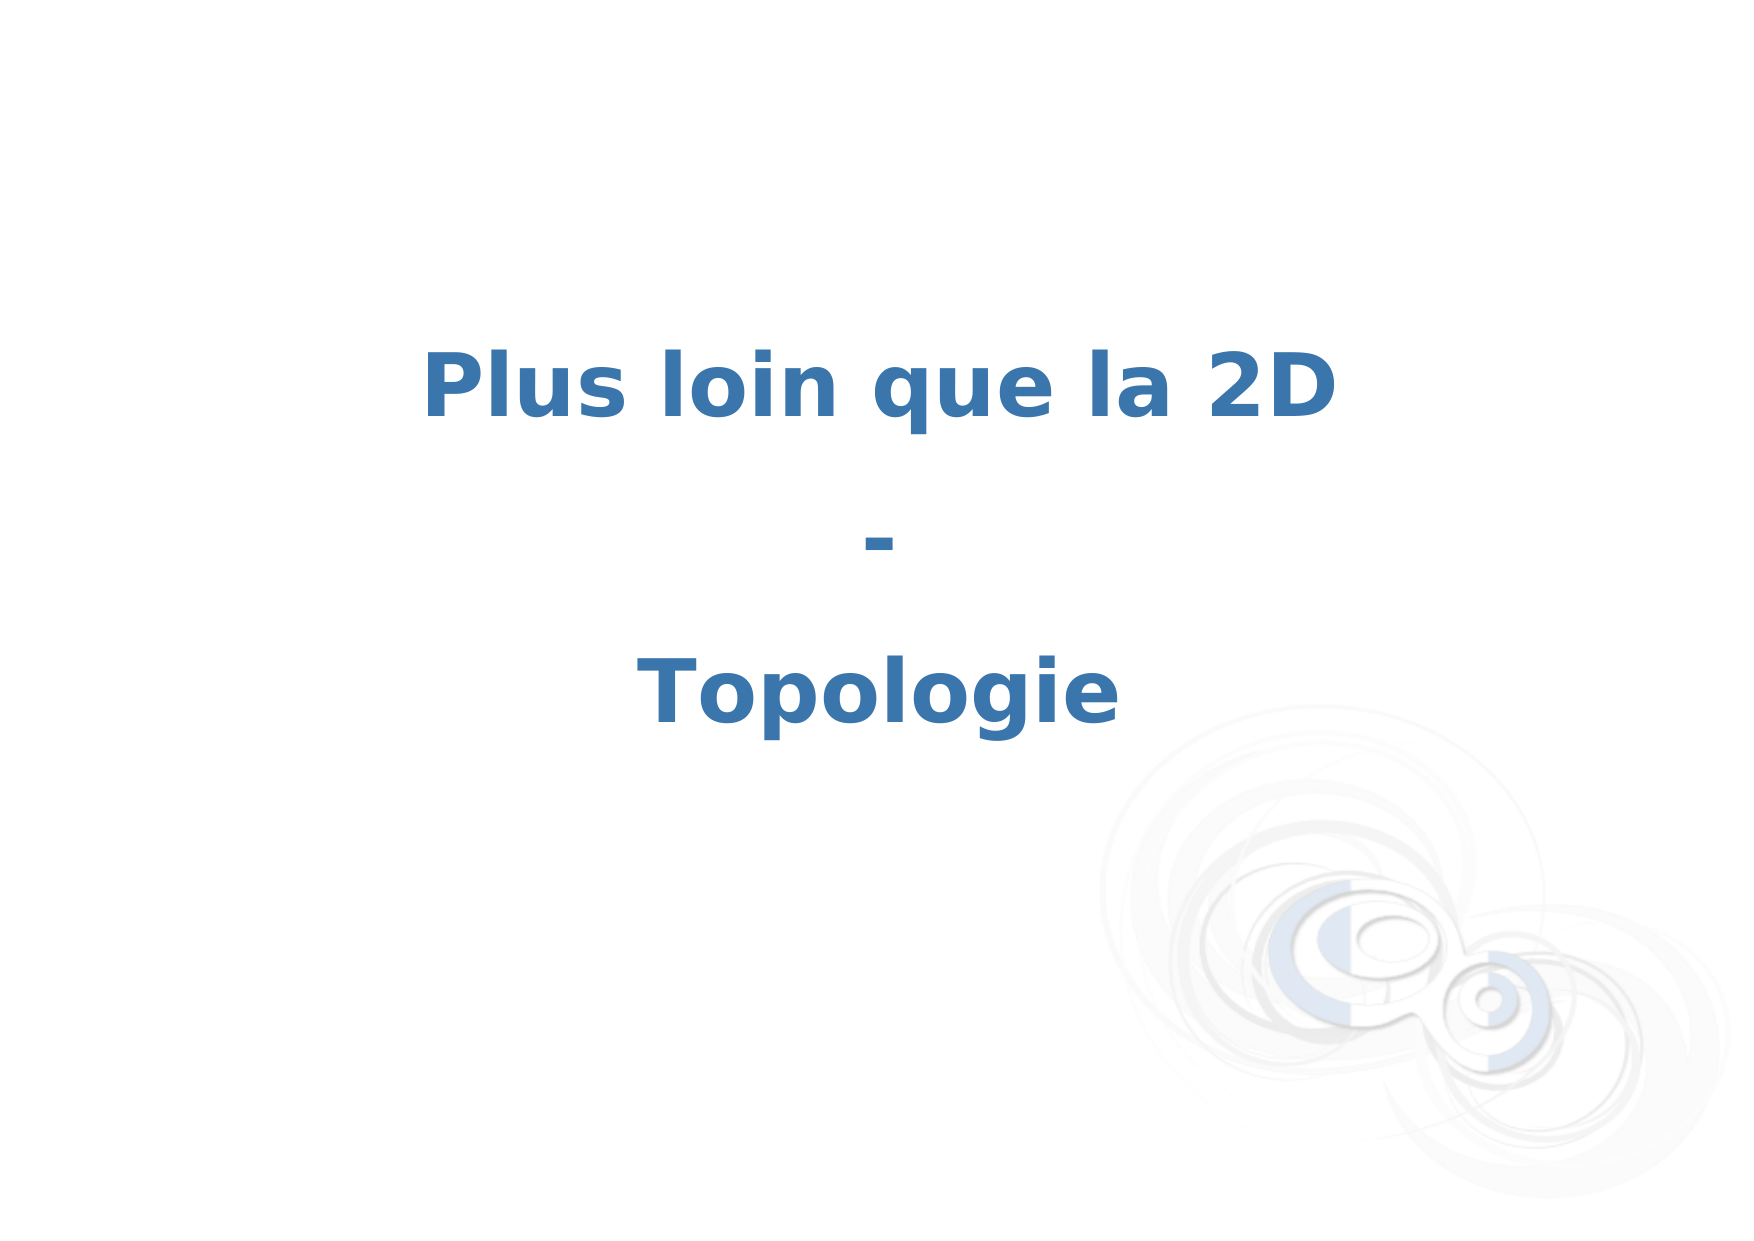

# Plus loin que la 2D - Topologie